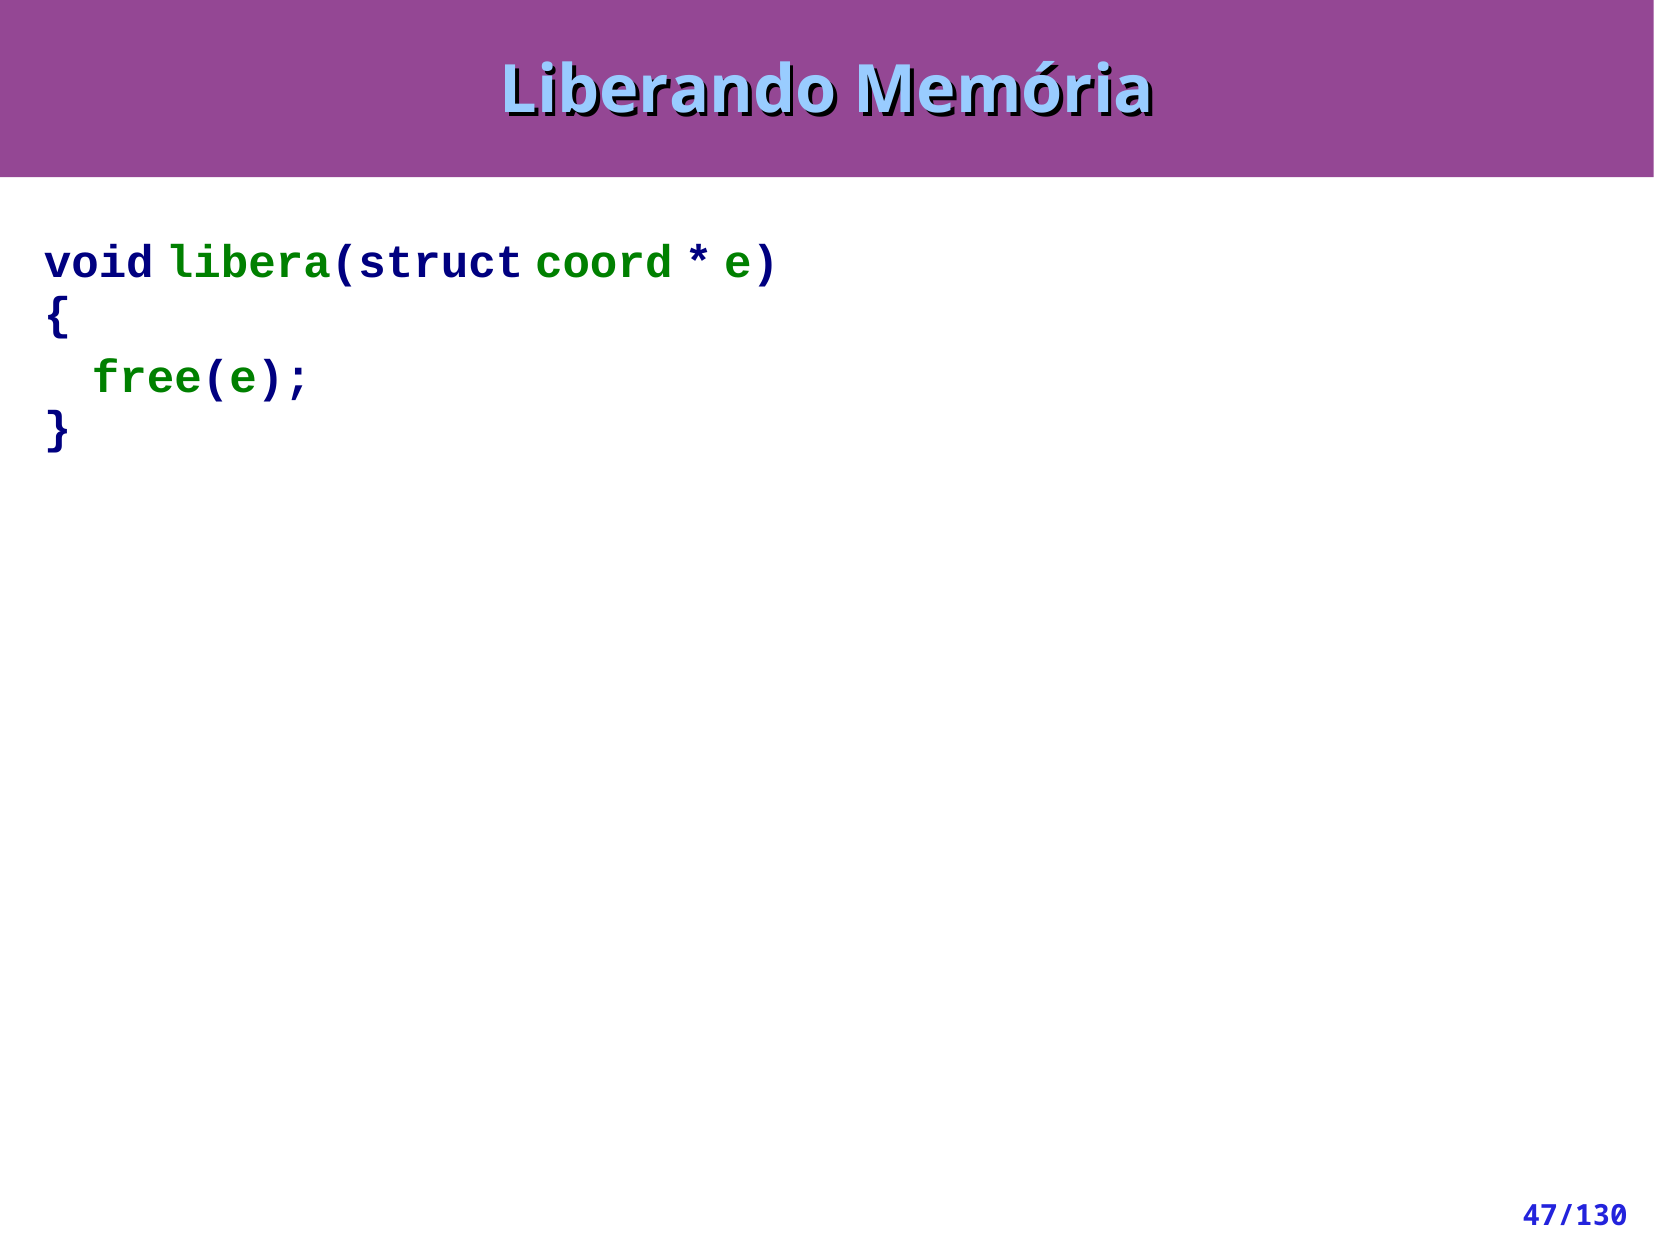

# Liberando Memória
void libera(struct coord * e)
{
 free(e);
}
47